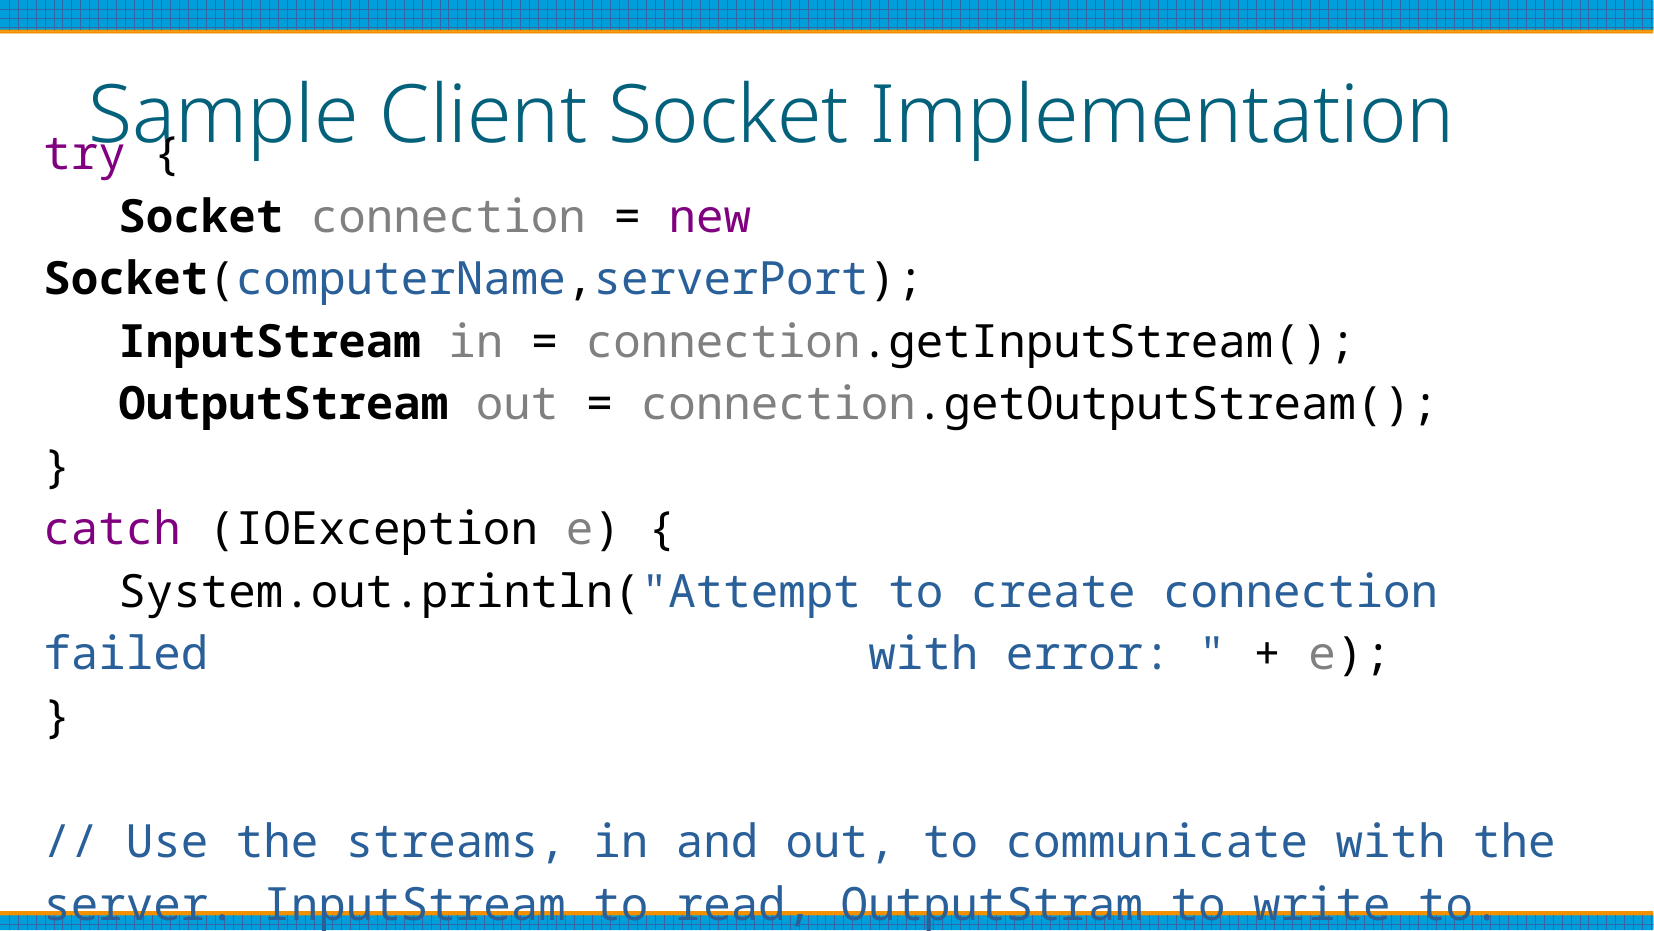

# Sample Client Socket Implementation
try {
	Socket connection = new Socket(computerName,serverPort);
	InputStream in = connection.getInputStream();
	OutputStream out = connection.getOutputStream();
}
catch (IOException e) {
	System.out.println("Attempt to create connection failed 									with error: " + e);
}
// Use the streams, in and out, to communicate with the server. InputStream to read, OutputStram to write to.